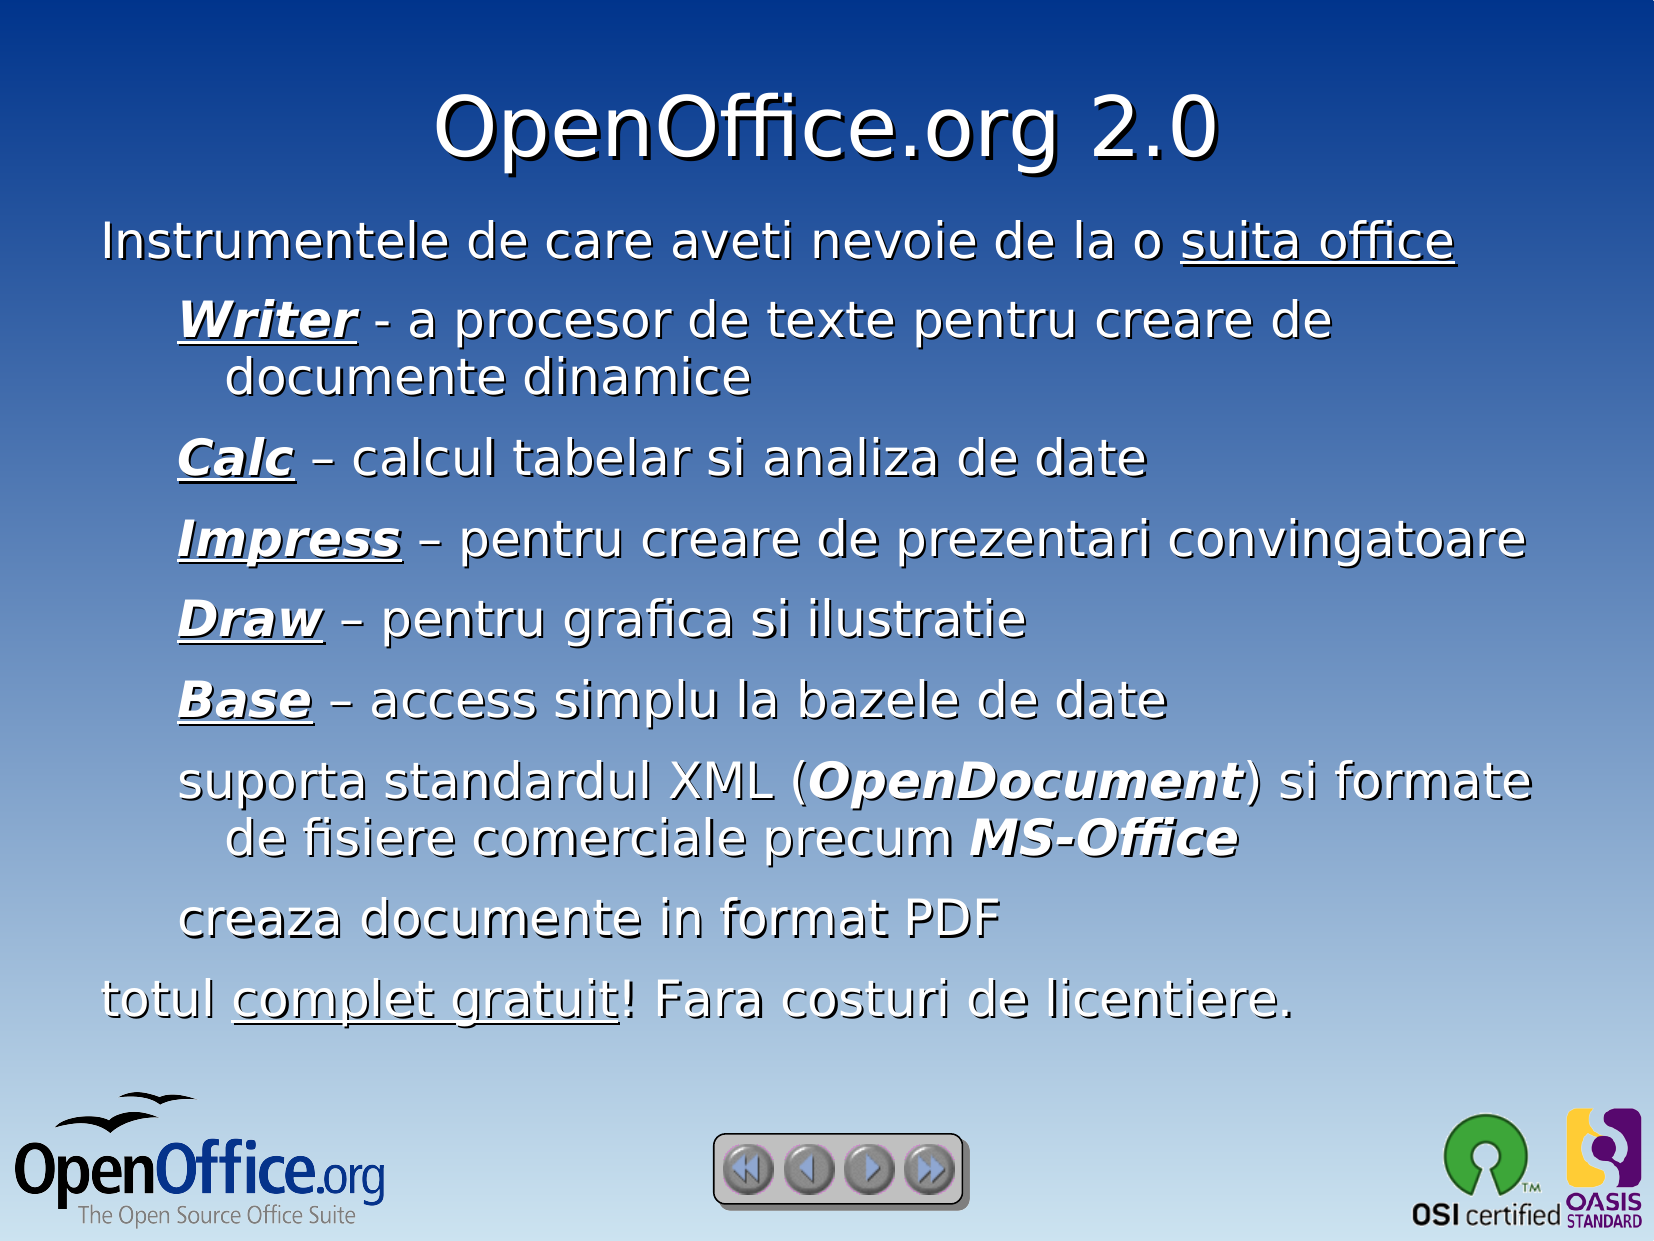

# OpenOffice.org 2.0
Instrumentele de care aveti nevoie de la o suita office
Writer - a procesor de texte pentru creare de documente dinamice
Calc – calcul tabelar si analiza de date
Impress – pentru creare de prezentari convingatoare
Draw – pentru grafica si ilustratie
Base – access simplu la bazele de date
suporta standardul XML (OpenDocument) si formate de fisiere comerciale precum MS-Office
creaza documente in format PDF
totul complet gratuit! Fara costuri de licentiere.